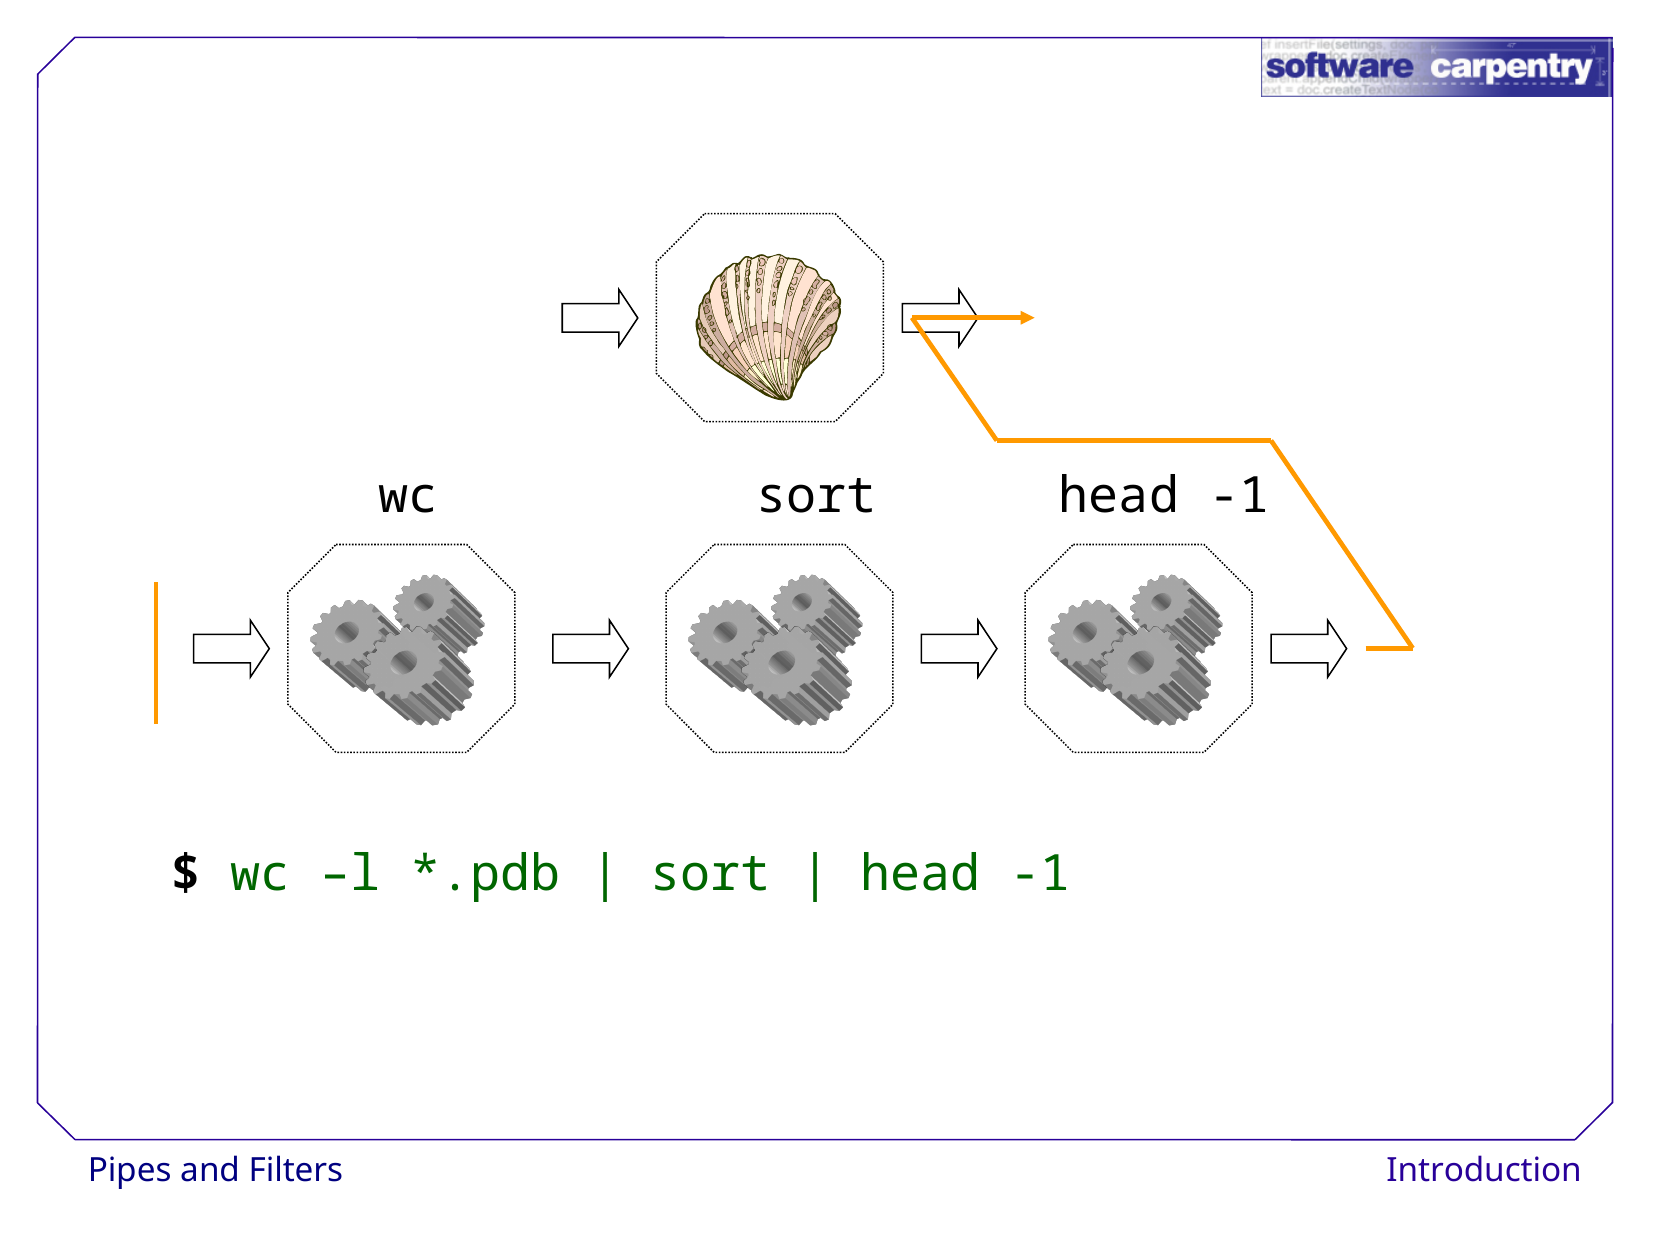

wc
sort
head -1
$ wc –l *.pdb | sort | head -1